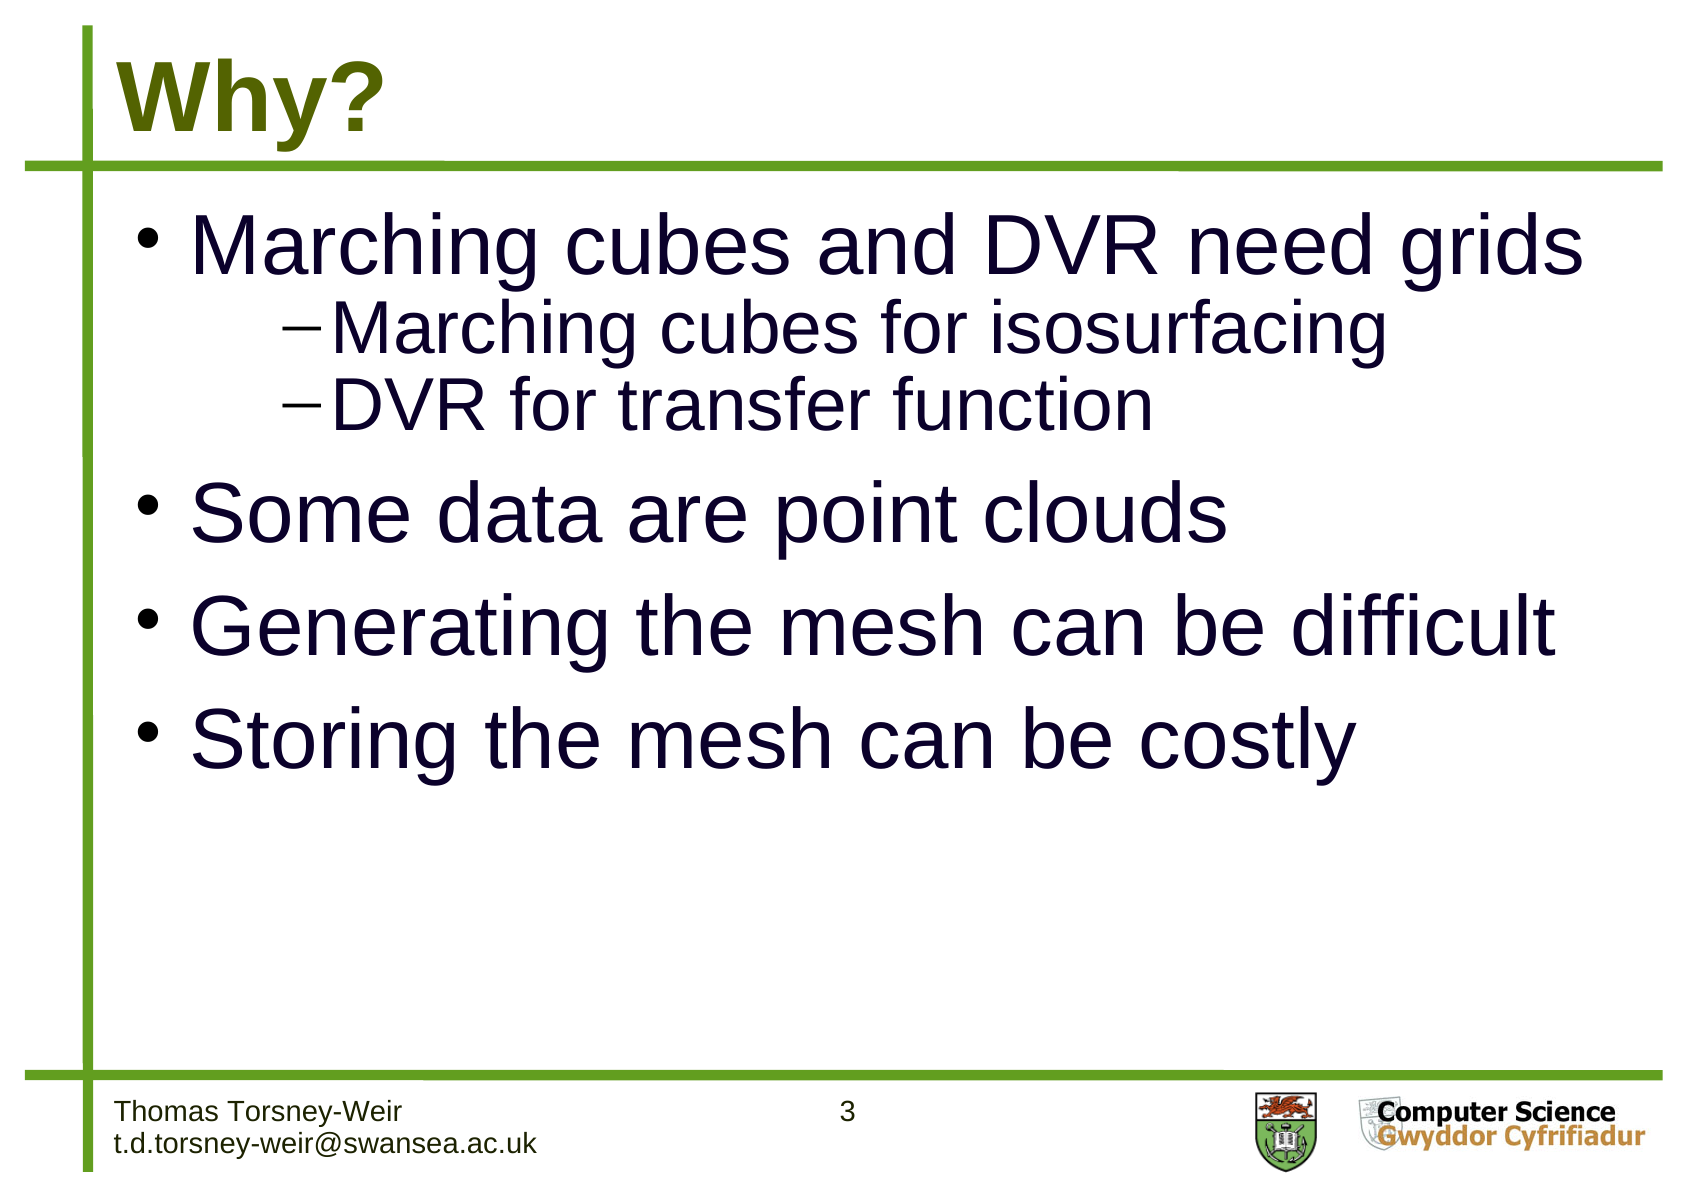

# Why?
Marching cubes and DVR need grids
Marching cubes for isosurfacing
DVR for transfer function
Some data are point clouds
Generating the mesh can be difficult
Storing the mesh can be costly